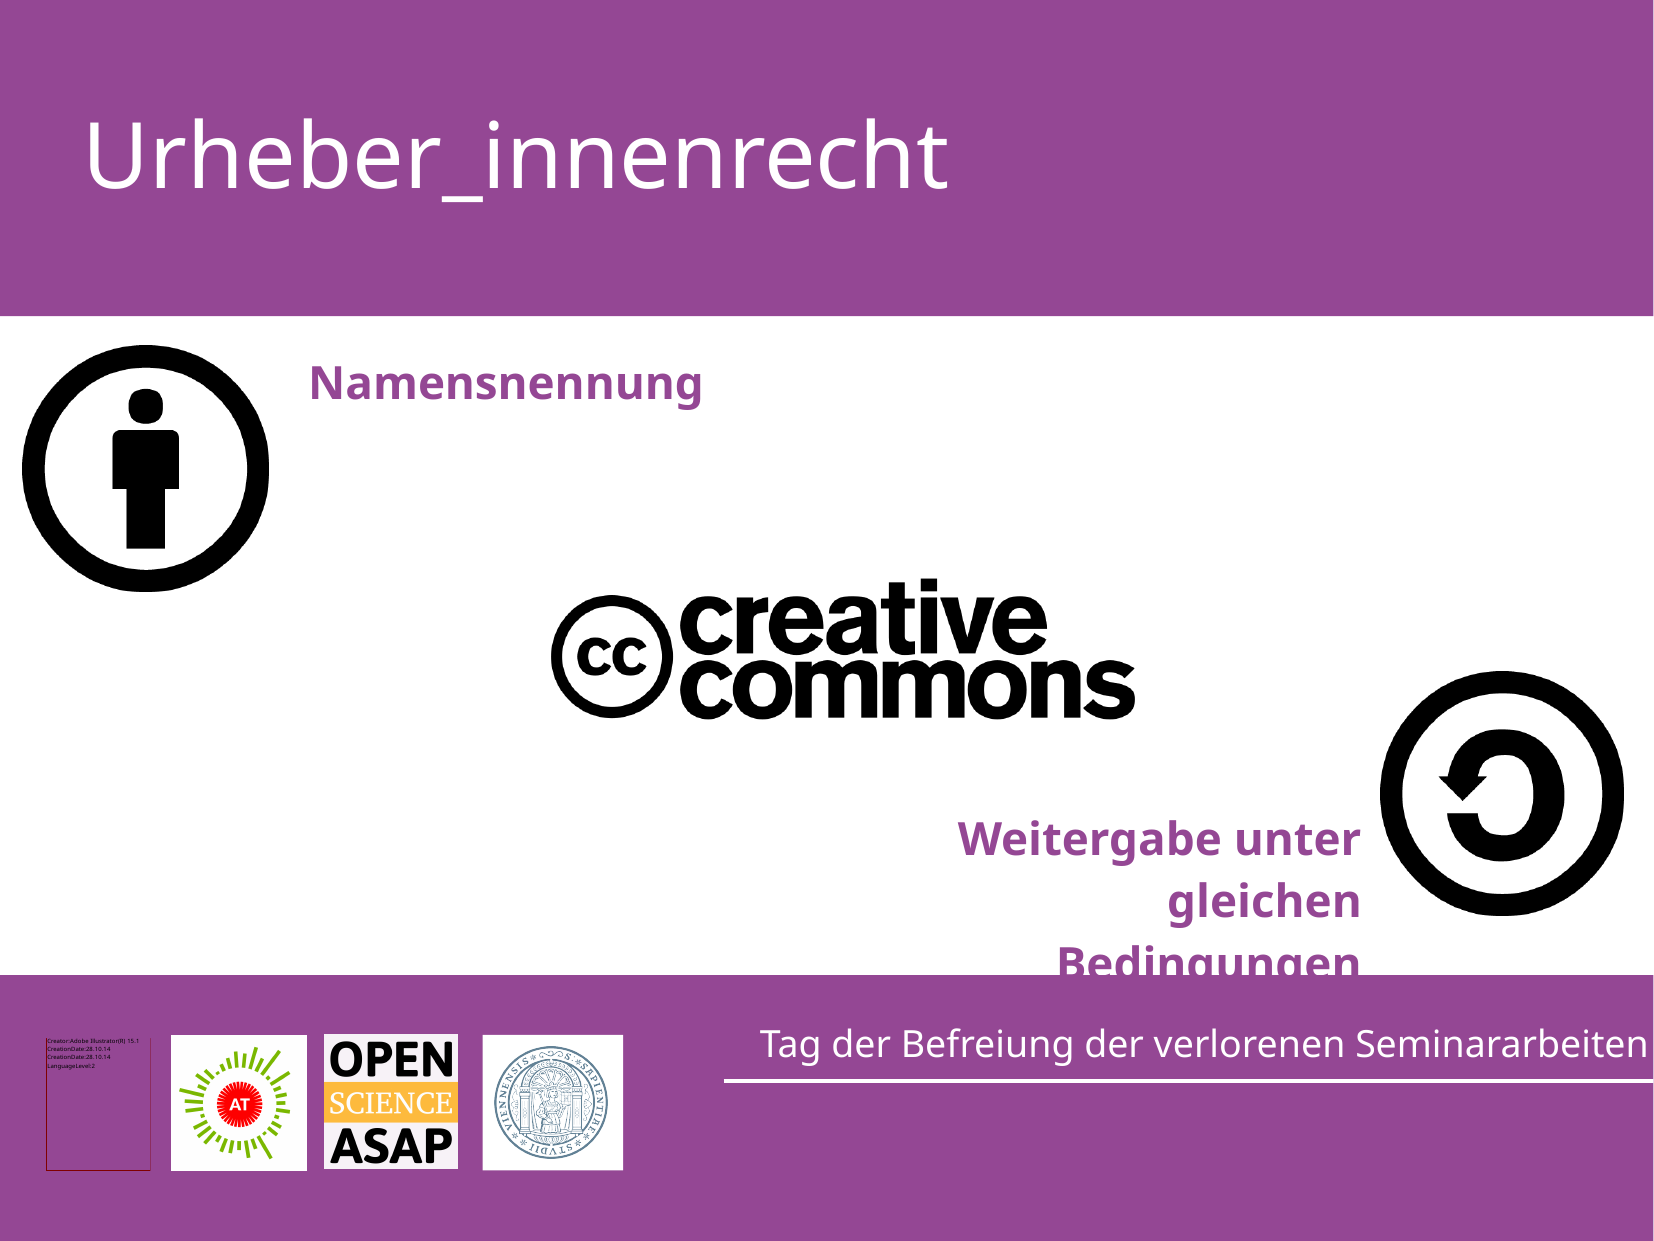

# Urheber_innenrecht
Namensnennung
Weitergabe unter gleichen Bedingungen
Tag der Befreiung der verlorenen Seminararbeiten